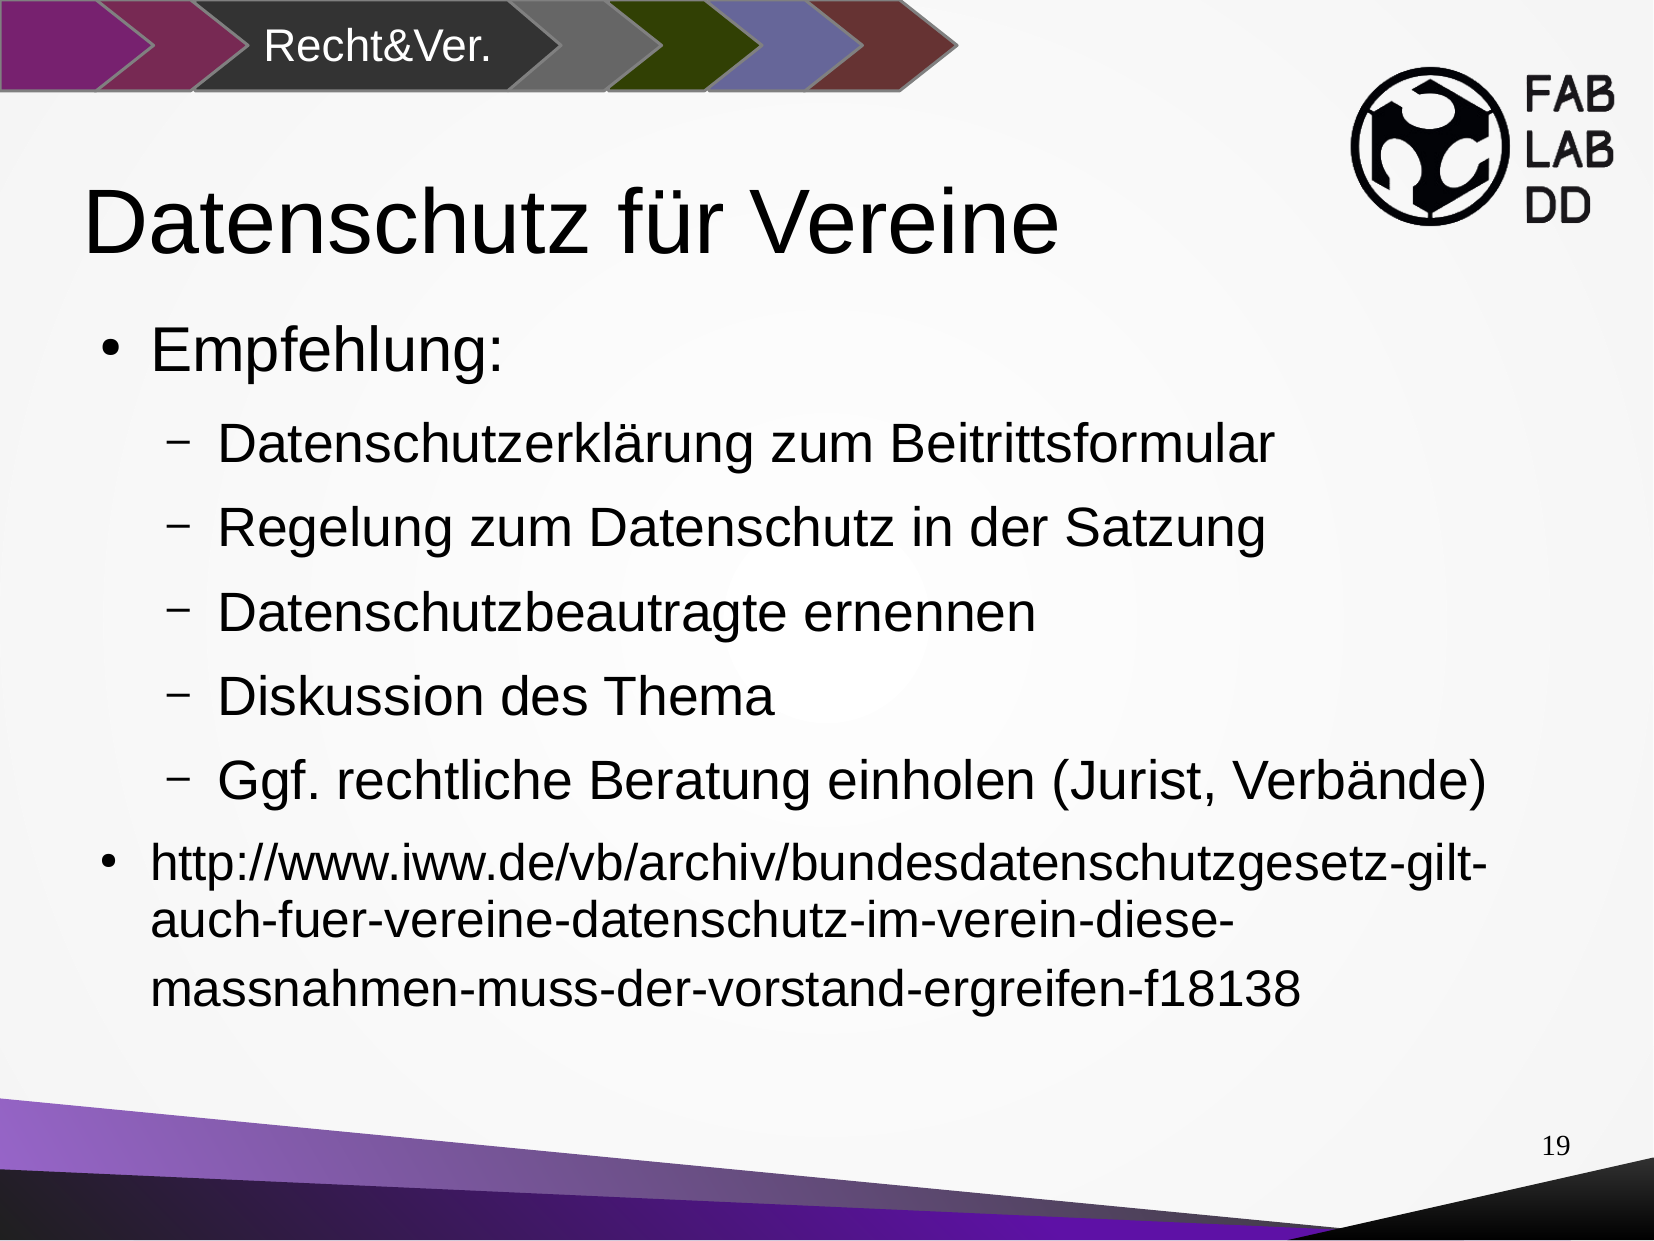

Recht&Ver.
# Datenschutz für Vereine
Empfehlung:
Datenschutzerklärung zum Beitrittsformular
Regelung zum Datenschutz in der Satzung
Datenschutzbeautragte ernennen
Diskussion des Thema
Ggf. rechtliche Beratung einholen (Jurist, Verbände)
http://www.iww.de/vb/archiv/bundesdatenschutzgesetz-gilt-auch-fuer-vereine-datenschutz-im-verein-diese-massnahmen-muss-der-vorstand-ergreifen-f18138